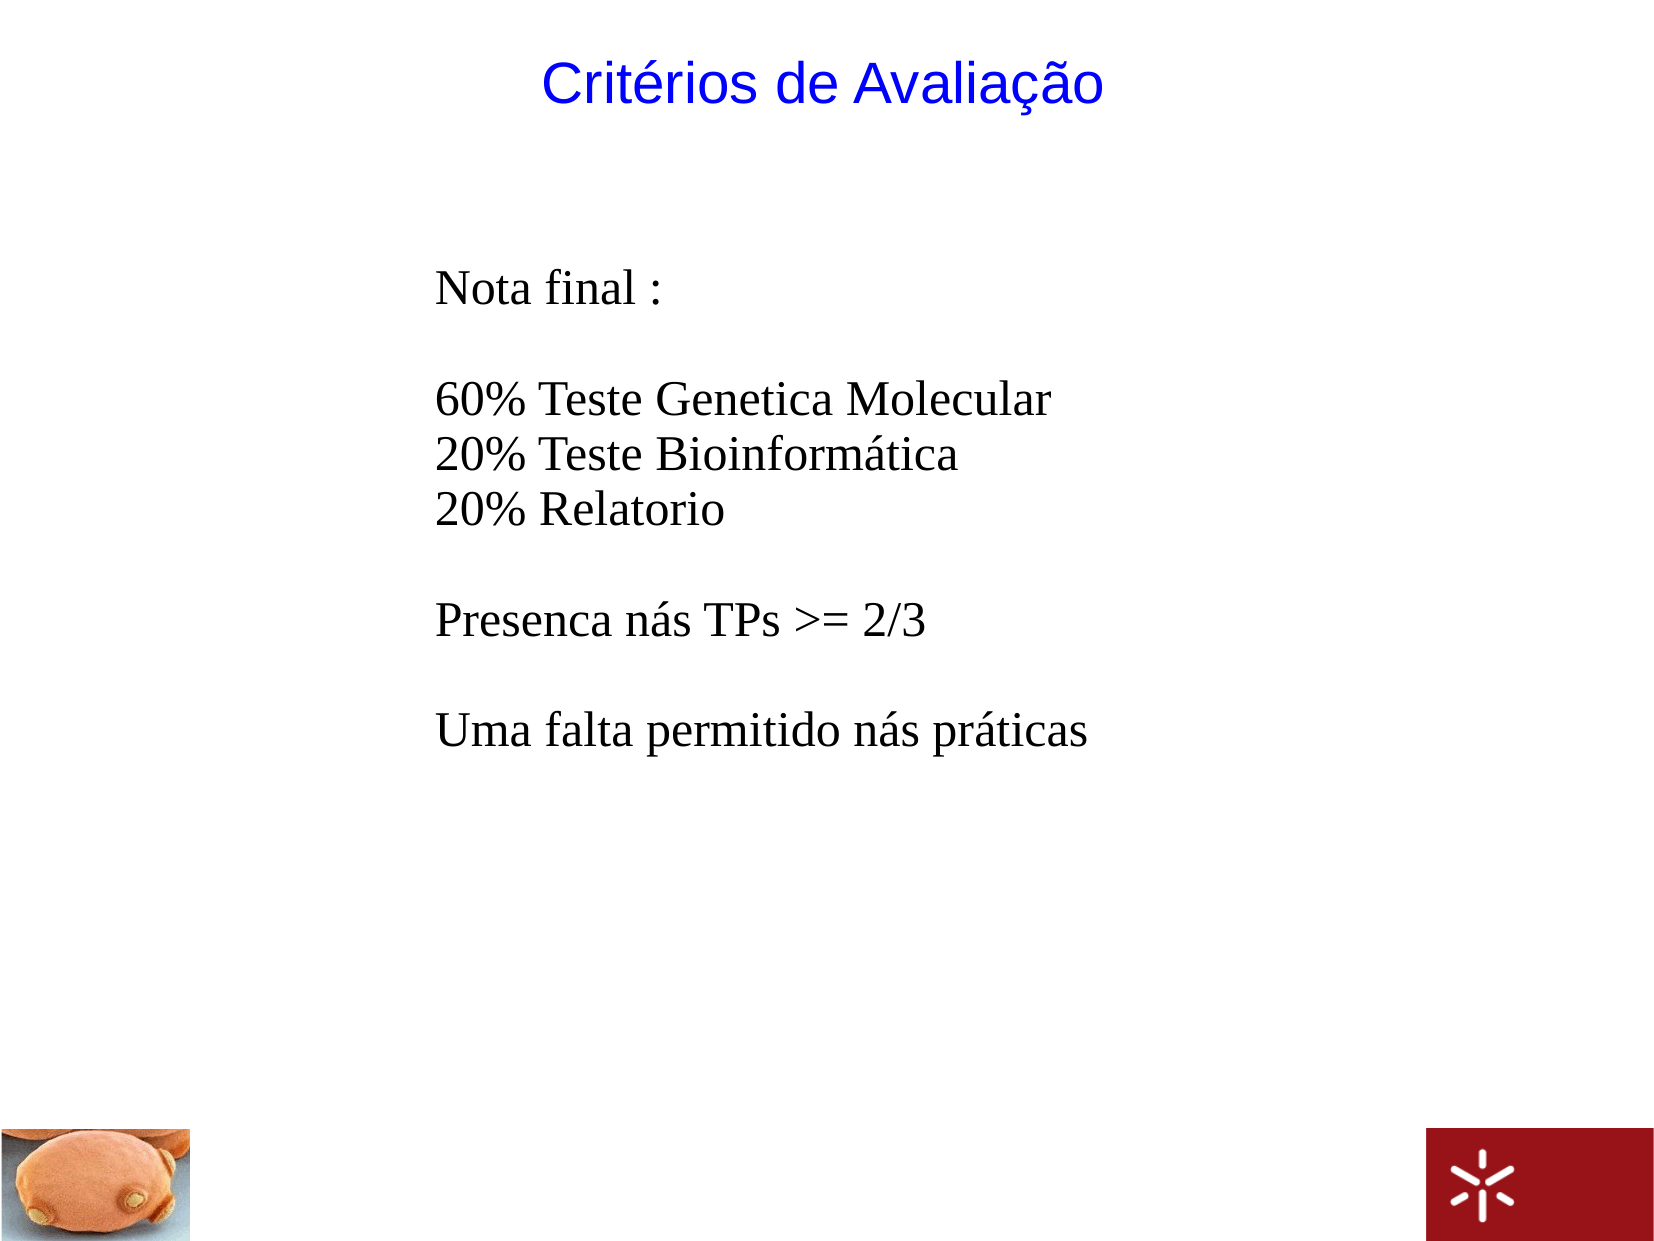

# Critérios de Avaliação
Nota final :
60% Teste Genetica Molecular
20% Teste Bioinformática
20% Relatorio
Presenca nás TPs >= 2/3
Uma falta permitido nás práticas